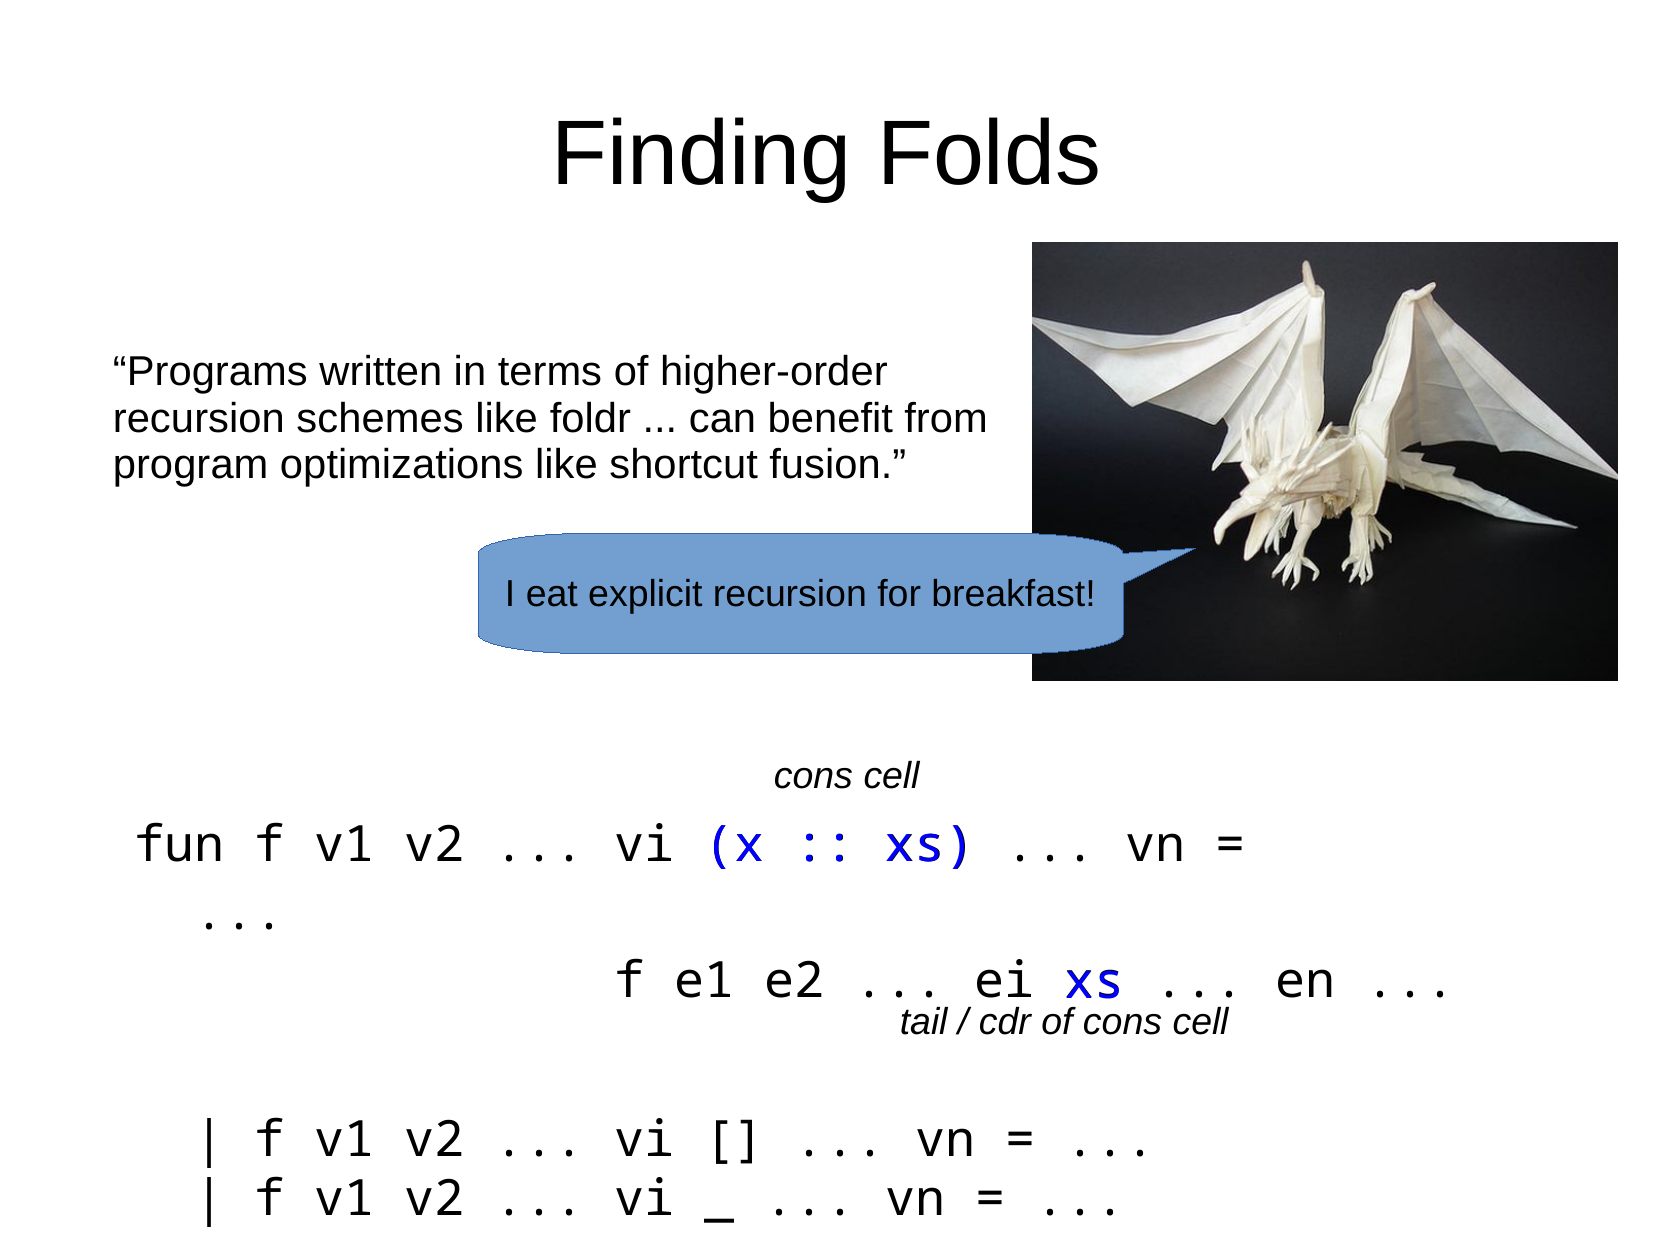

# Finding Folds
“Programs written in terms of higher-order recursion schemes like foldr ... can benefit from program optimizations like shortcut fusion.”
I eat explicit recursion for breakfast!
cons cell
fun f v1 v2 ... vi (x :: xs) ... vn =
 ...
 f e1 e2 ... ei xs ... en ...
 (x :: xs)
 xs
tail / cdr of cons cell
 | f v1 v2 ... vi [] ... vn = ...
 | f v1 v2 ... vi _ ... vn = ...